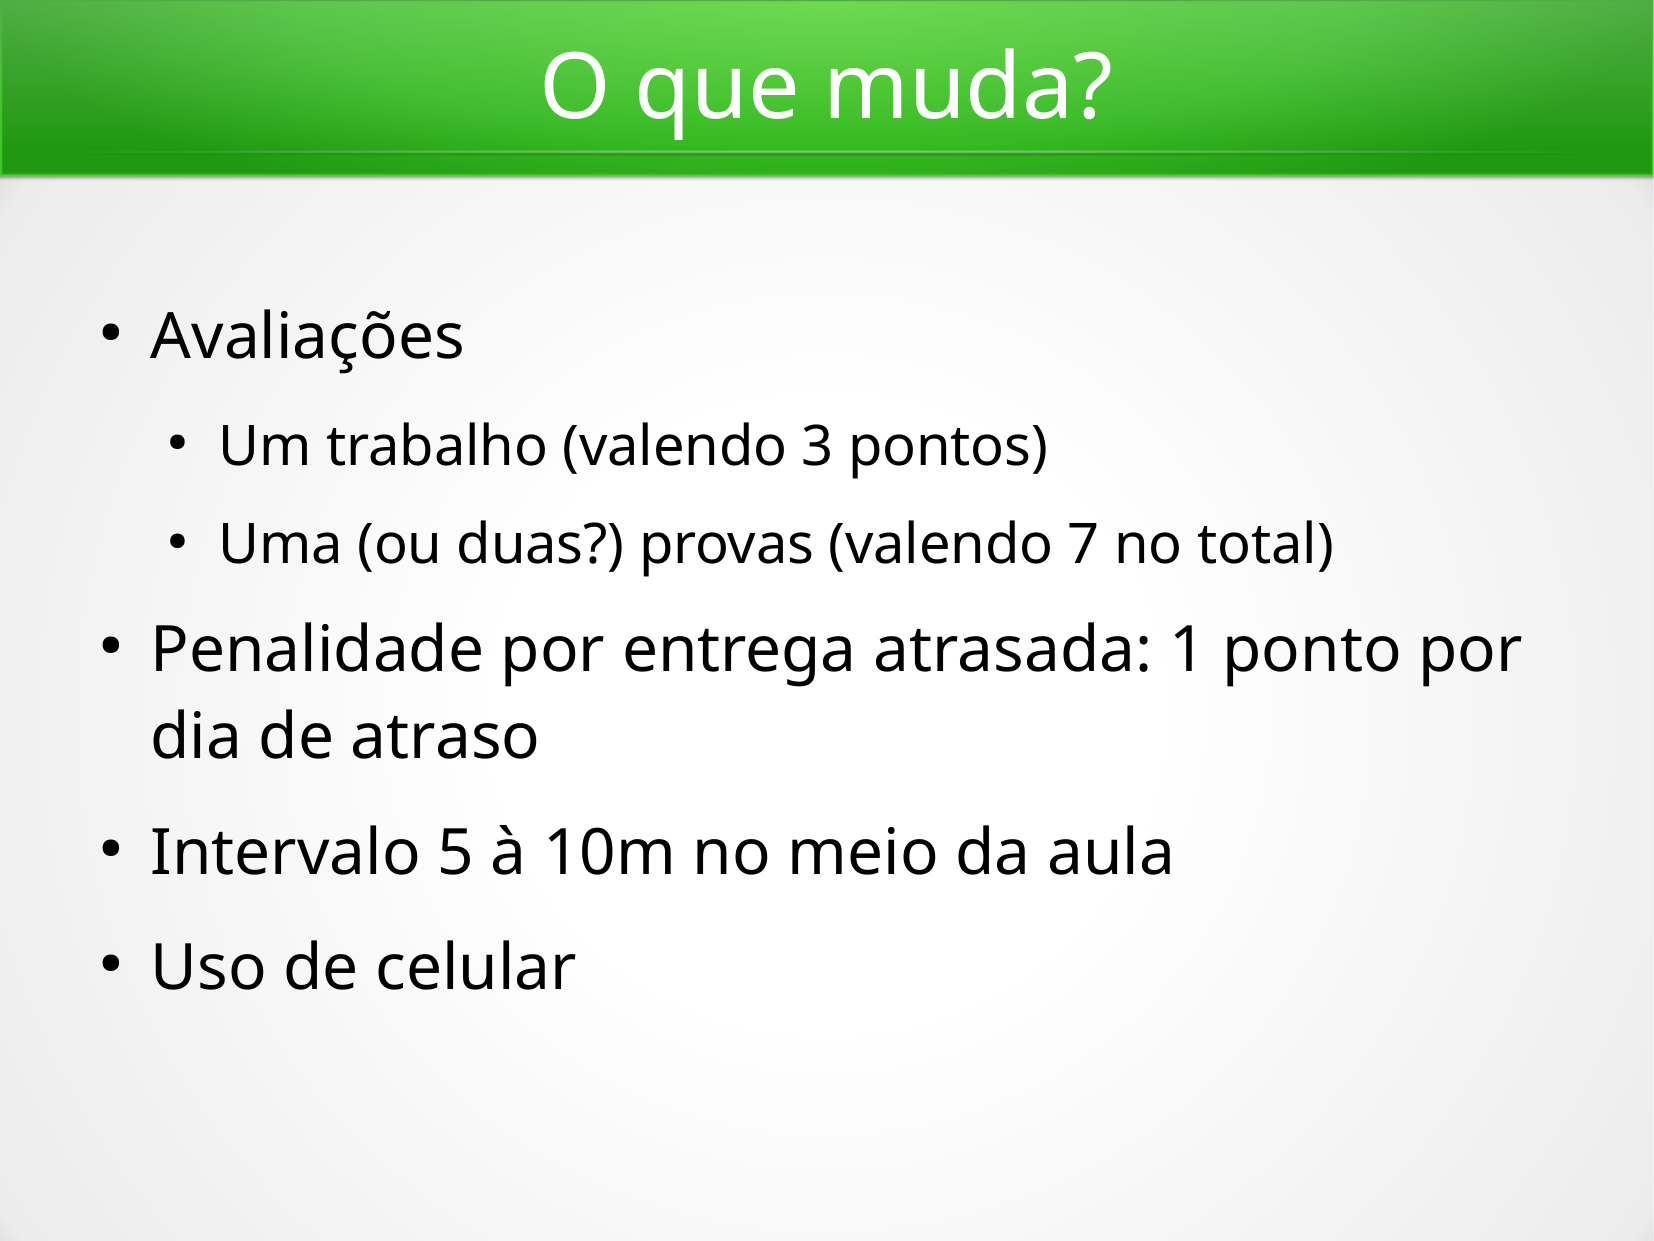

# O que muda?
Avaliações
Um trabalho (valendo 3 pontos)
Uma (ou duas?) provas (valendo 7 no total)
Penalidade por entrega atrasada: 1 ponto por dia de atraso
Intervalo 5 à 10m no meio da aula
Uso de celular